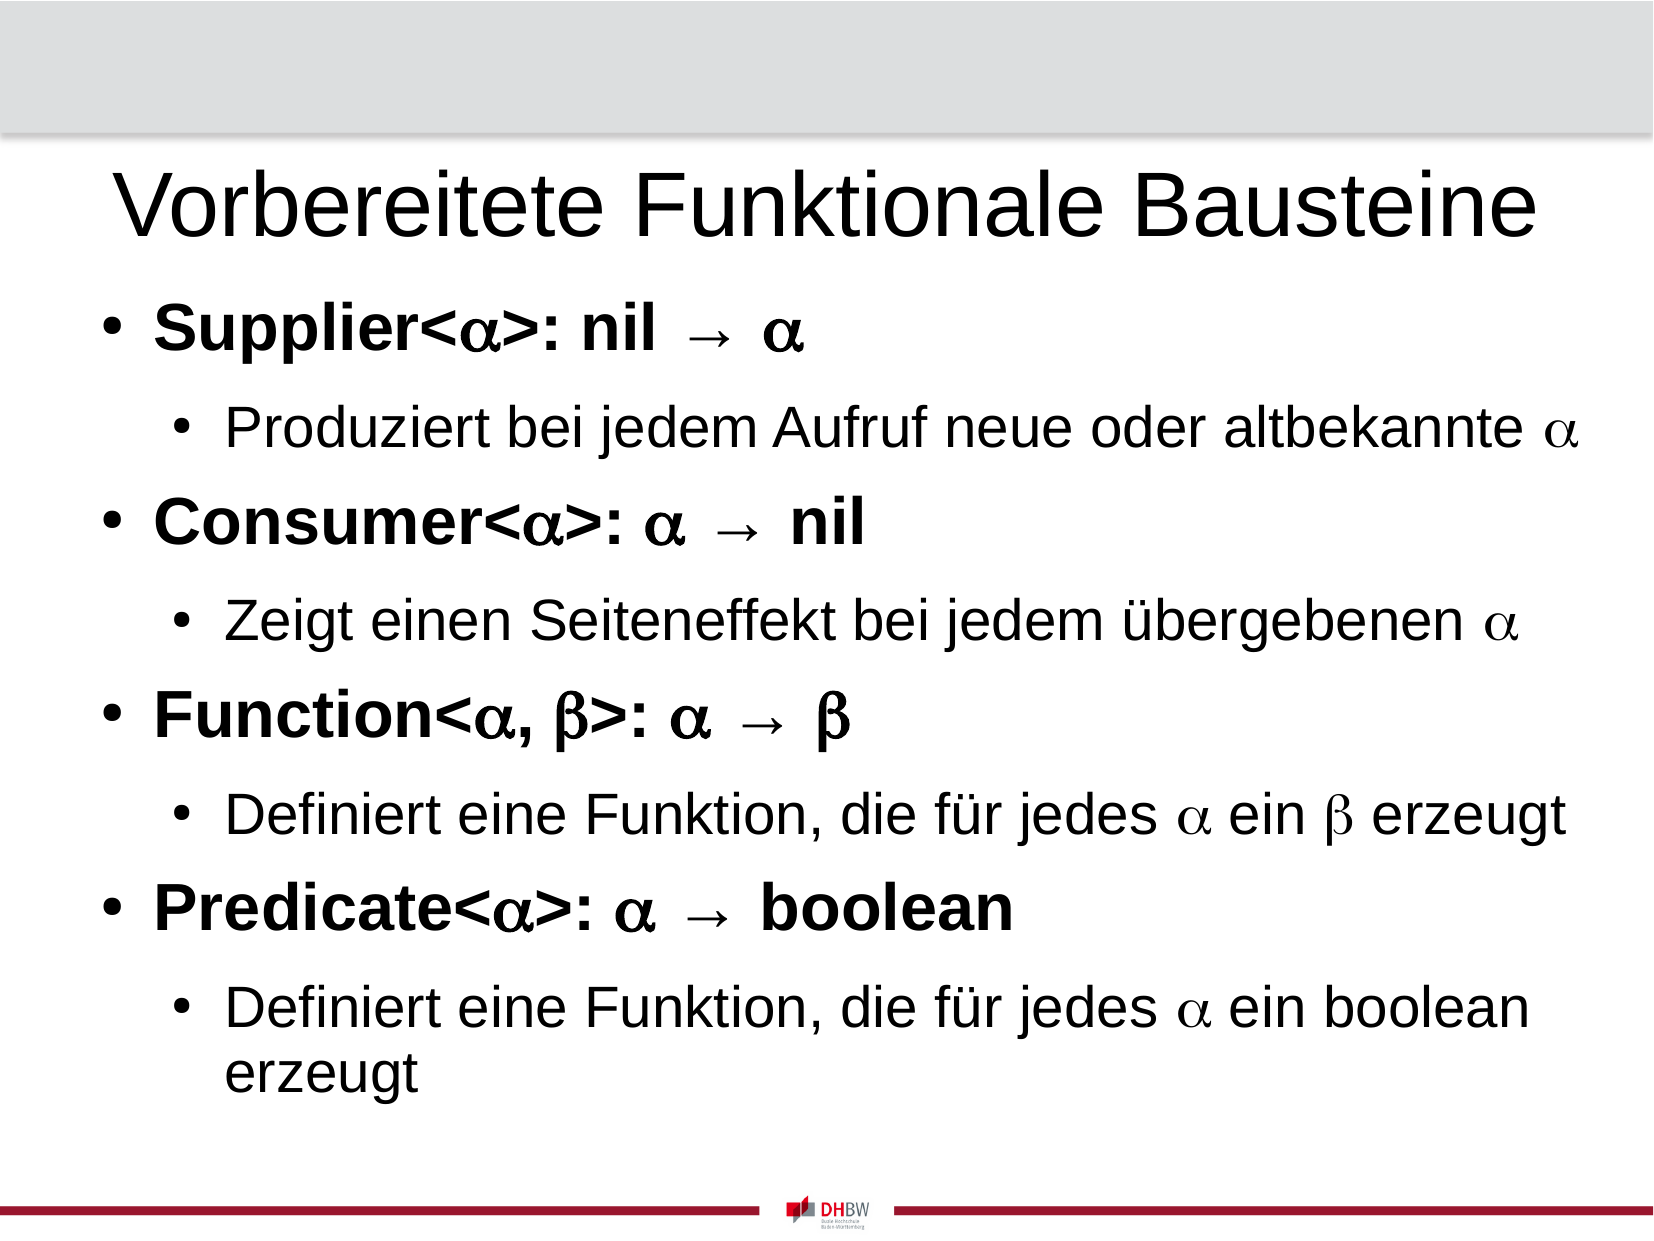

# Vorbereitete Funktionale Bausteine
Supplier<>: nil → 
Produziert bei jedem Aufruf neue oder altbekannte 
Consumer<>:  → nil
Zeigt einen Seiteneffekt bei jedem übergebenen 
Function<, >:  → 
Definiert eine Funktion, die für jedes  ein  erzeugt
Predicate<>:  → boolean
Definiert eine Funktion, die für jedes  ein boolean erzeugt